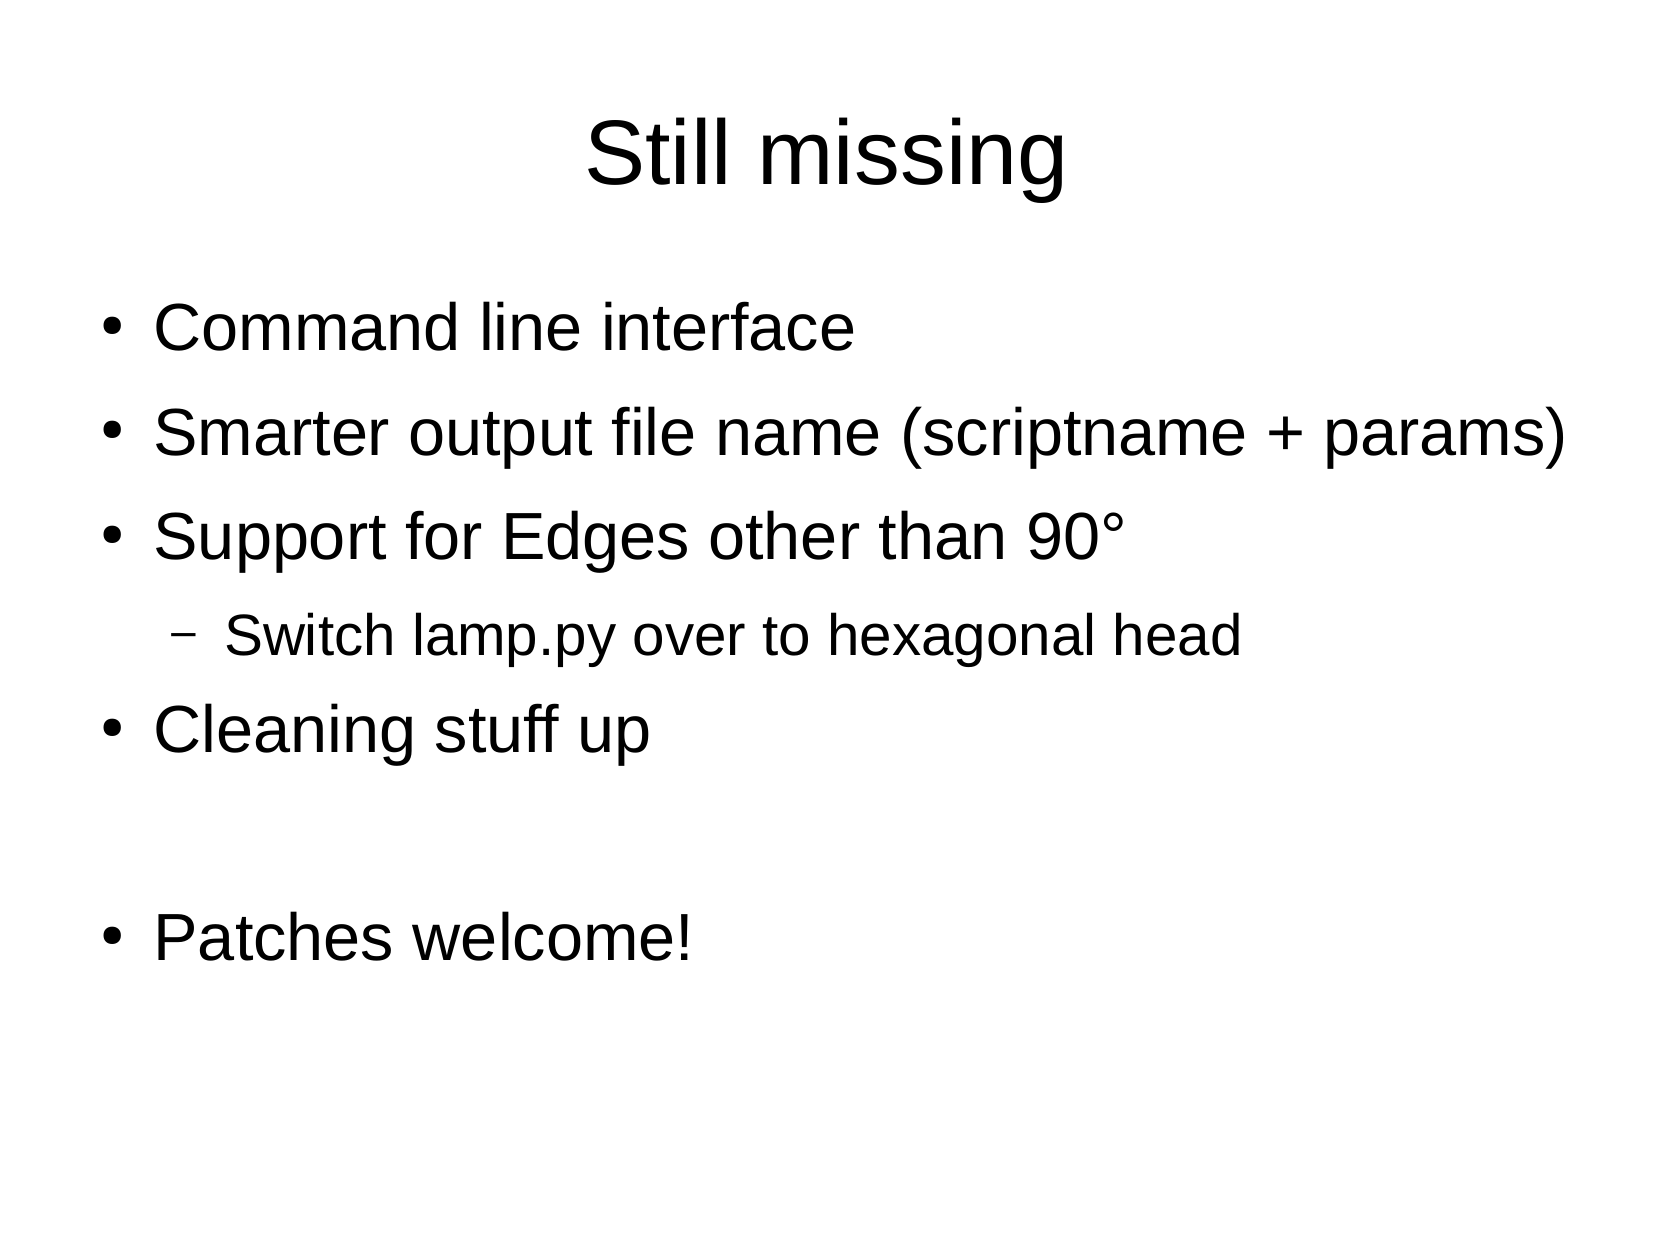

# Still missing
Command line interface
Smarter output file name (scriptname + params)
Support for Edges other than 90°
Switch lamp.py over to hexagonal head
Cleaning stuff up
Patches welcome!